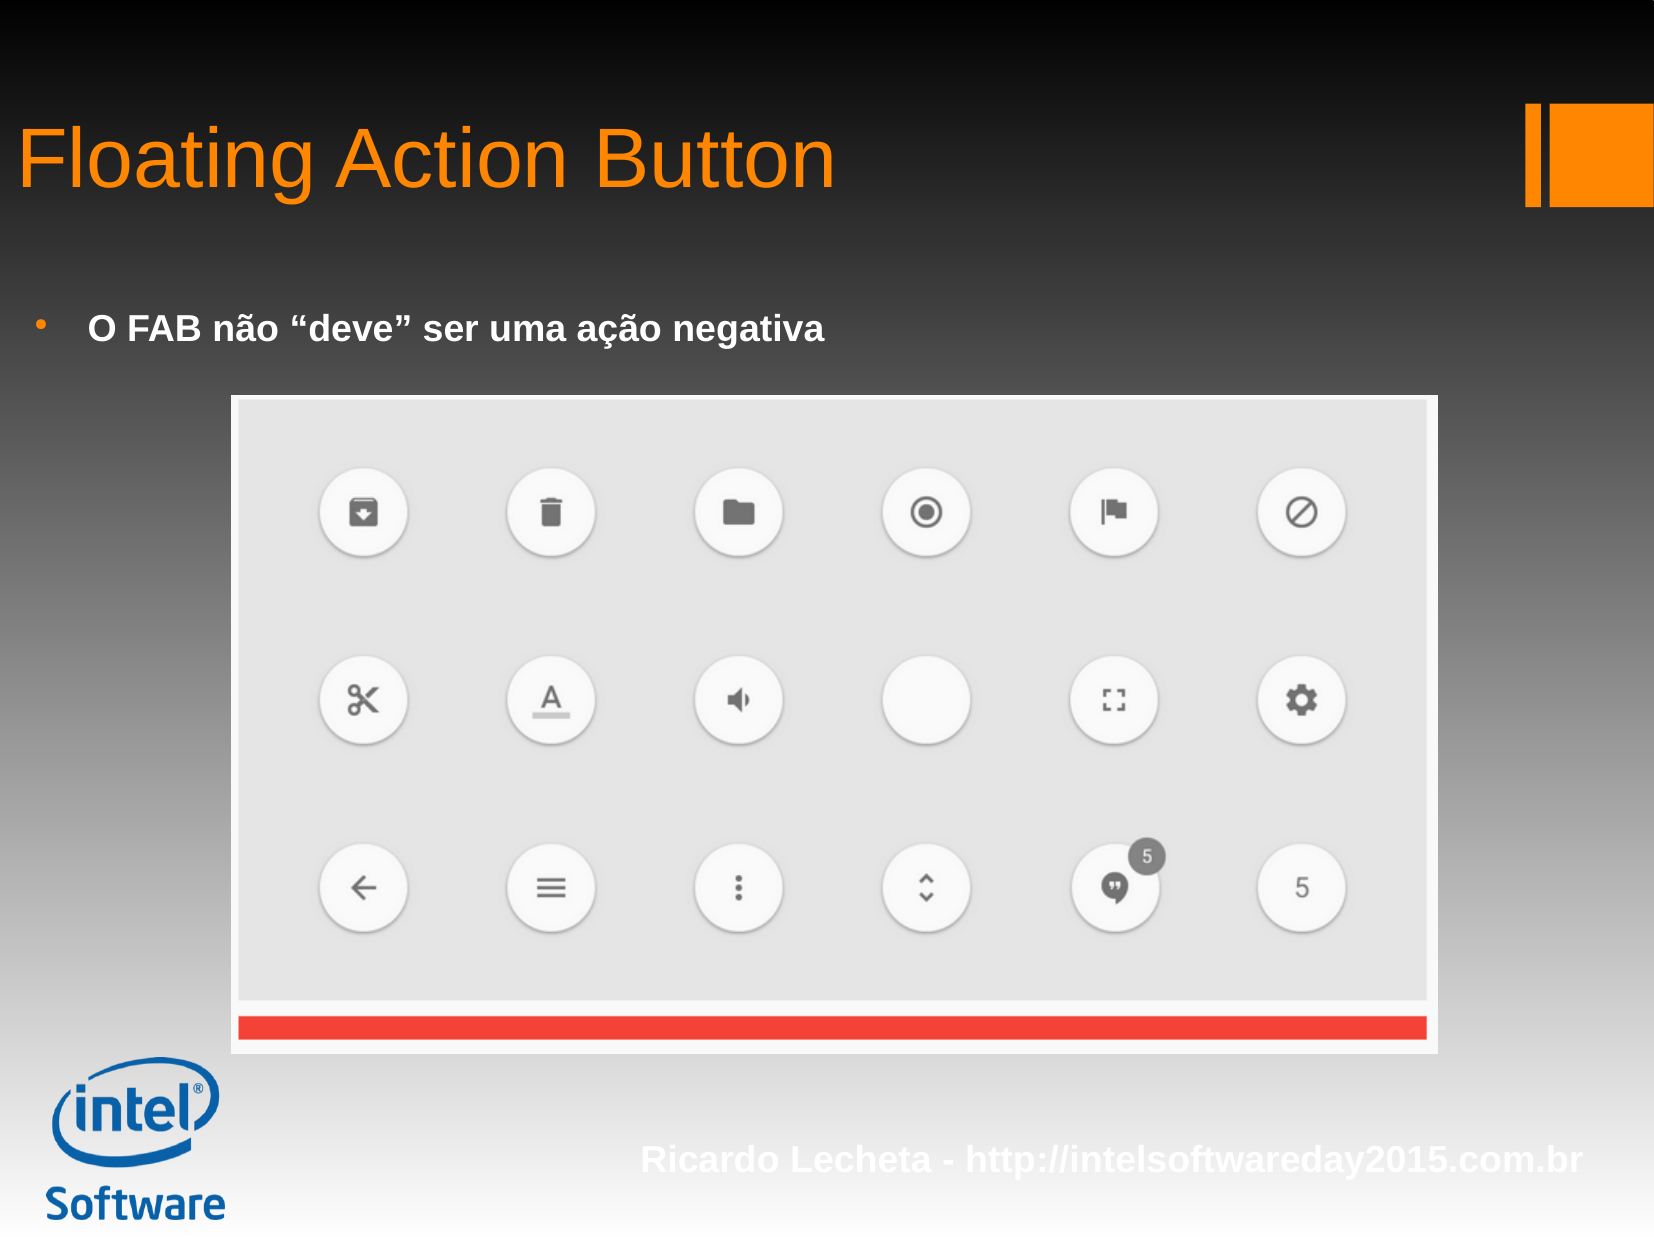

# Floating Action Button
O FAB não “deve” ser uma ação negativa
Ricardo Lecheta - http://intelsoftwareday2015.com.br